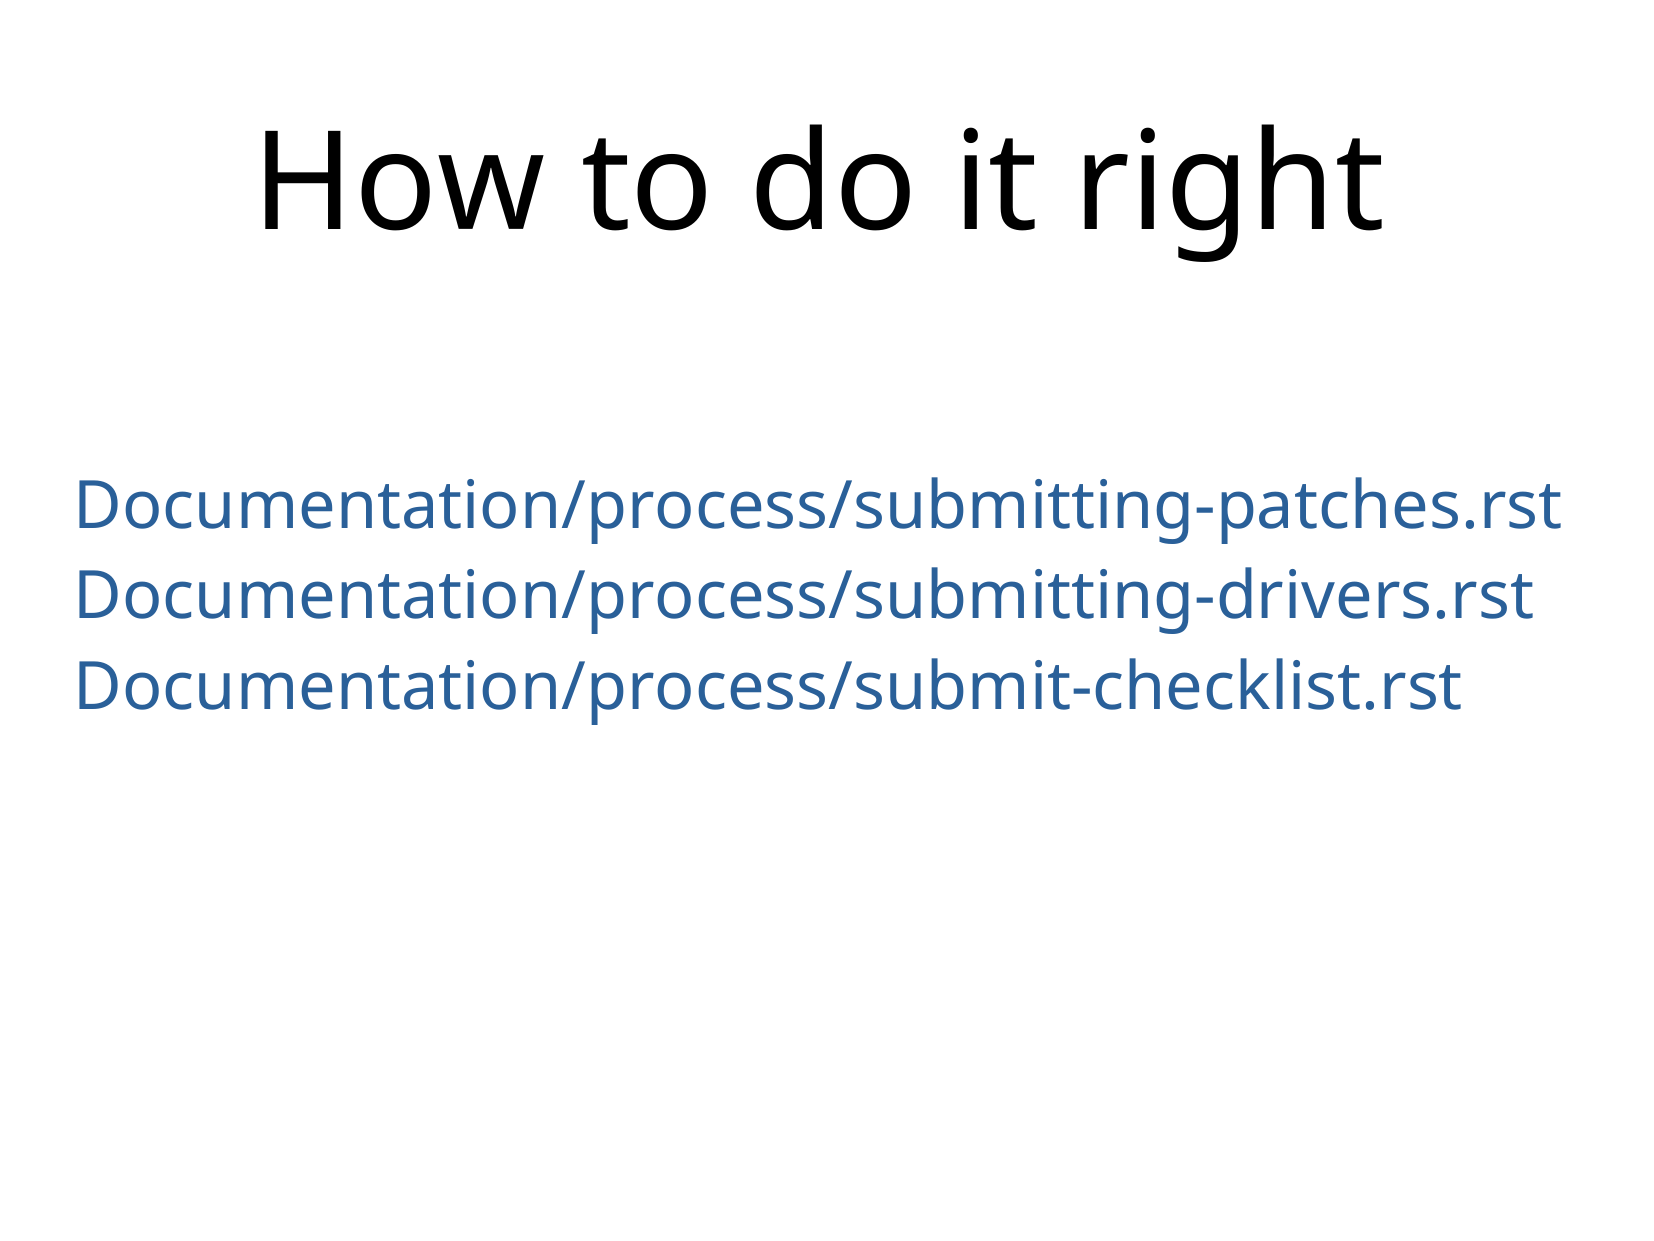

How to do it right
Documentation/process/submitting-patches.rst
Documentation/process/submitting-drivers.rst
Documentation/process/submit-checklist.rst
2.6.20 to 2.6.24-rc8